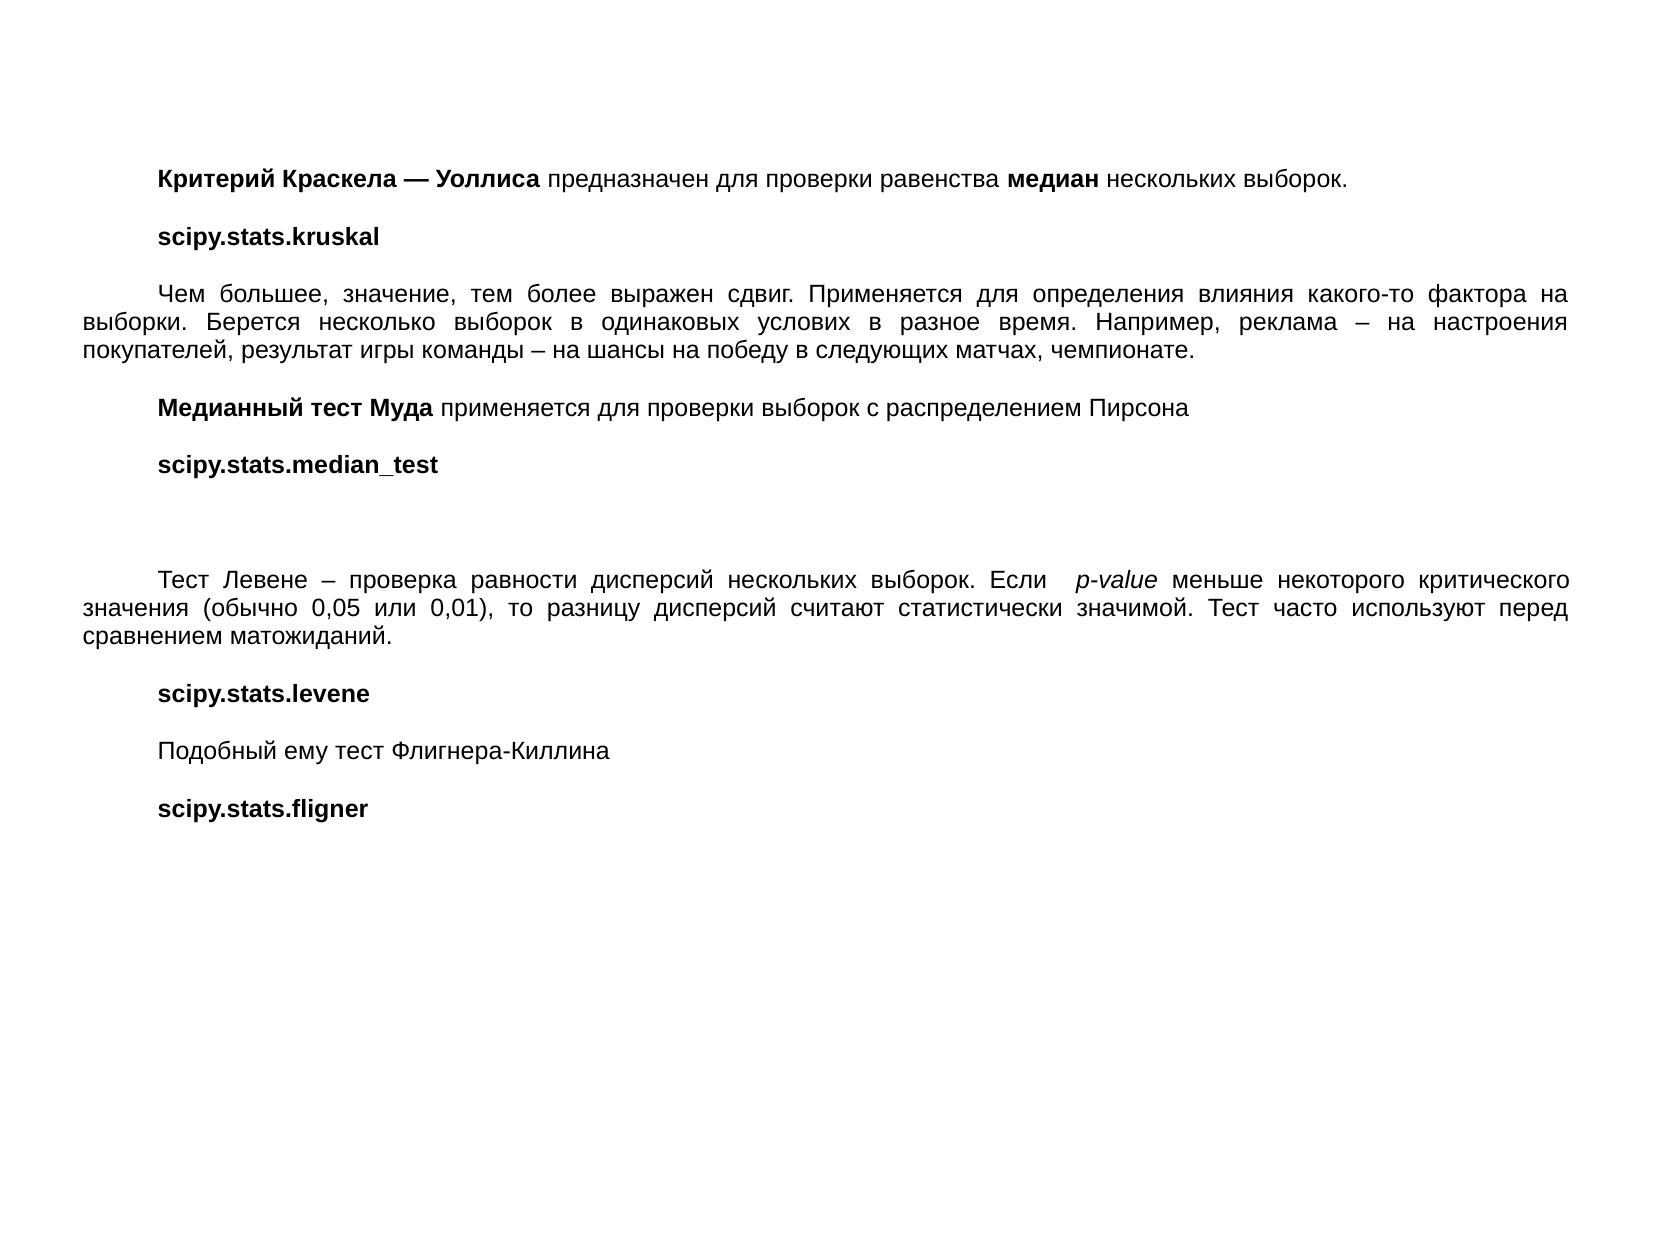

# Критерий Краскела — Уоллиса предназначен для проверки равенства медиан нескольких выборок.
scipy.stats.kruskal
Чем большее, значение, тем более выражен сдвиг. Применяется для определения влияния какого-то фактора на выборки. Берется несколько выборок в одинаковых услових в разное время. Например, реклама – на настроения покупателей, результат игры команды – на шансы на победу в следующих матчах, чемпионате.
Медианный тест Муда применяется для проверки выборок с распределением Пирсона
scipy.stats.median_test
Тест Левене – проверка равности дисперсий нескольких выборок. Если p-value меньше некоторого критического значения (обычно 0,05 или 0,01), то разницу дисперсий считают статистически значимой. Тест часто используют перед сравнением матожиданий.
scipy.stats.levene
Подобный ему тест Флигнера-Киллина
scipy.stats.fligner